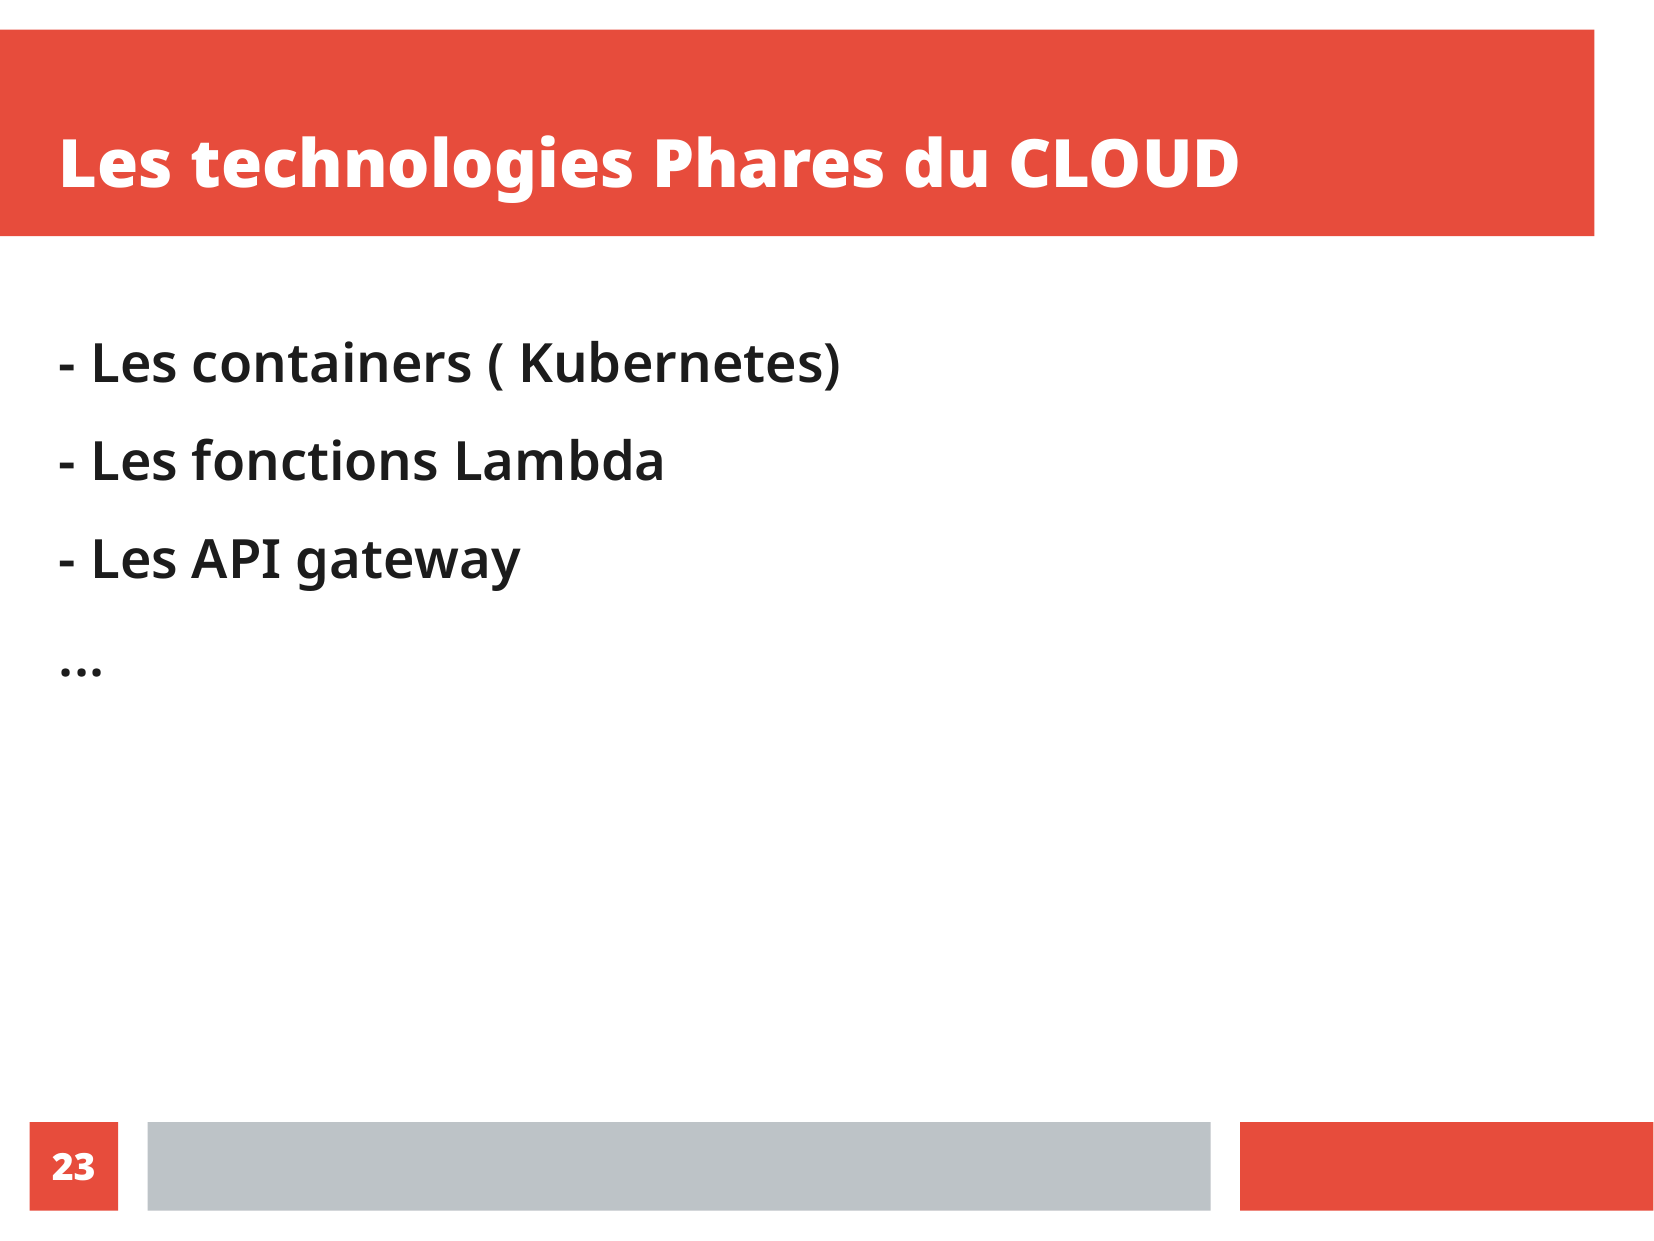

# Les technologies Phares du CLOUD
- Les containers ( Kubernetes)
- Les fonctions Lambda
- Les API gateway
...
23